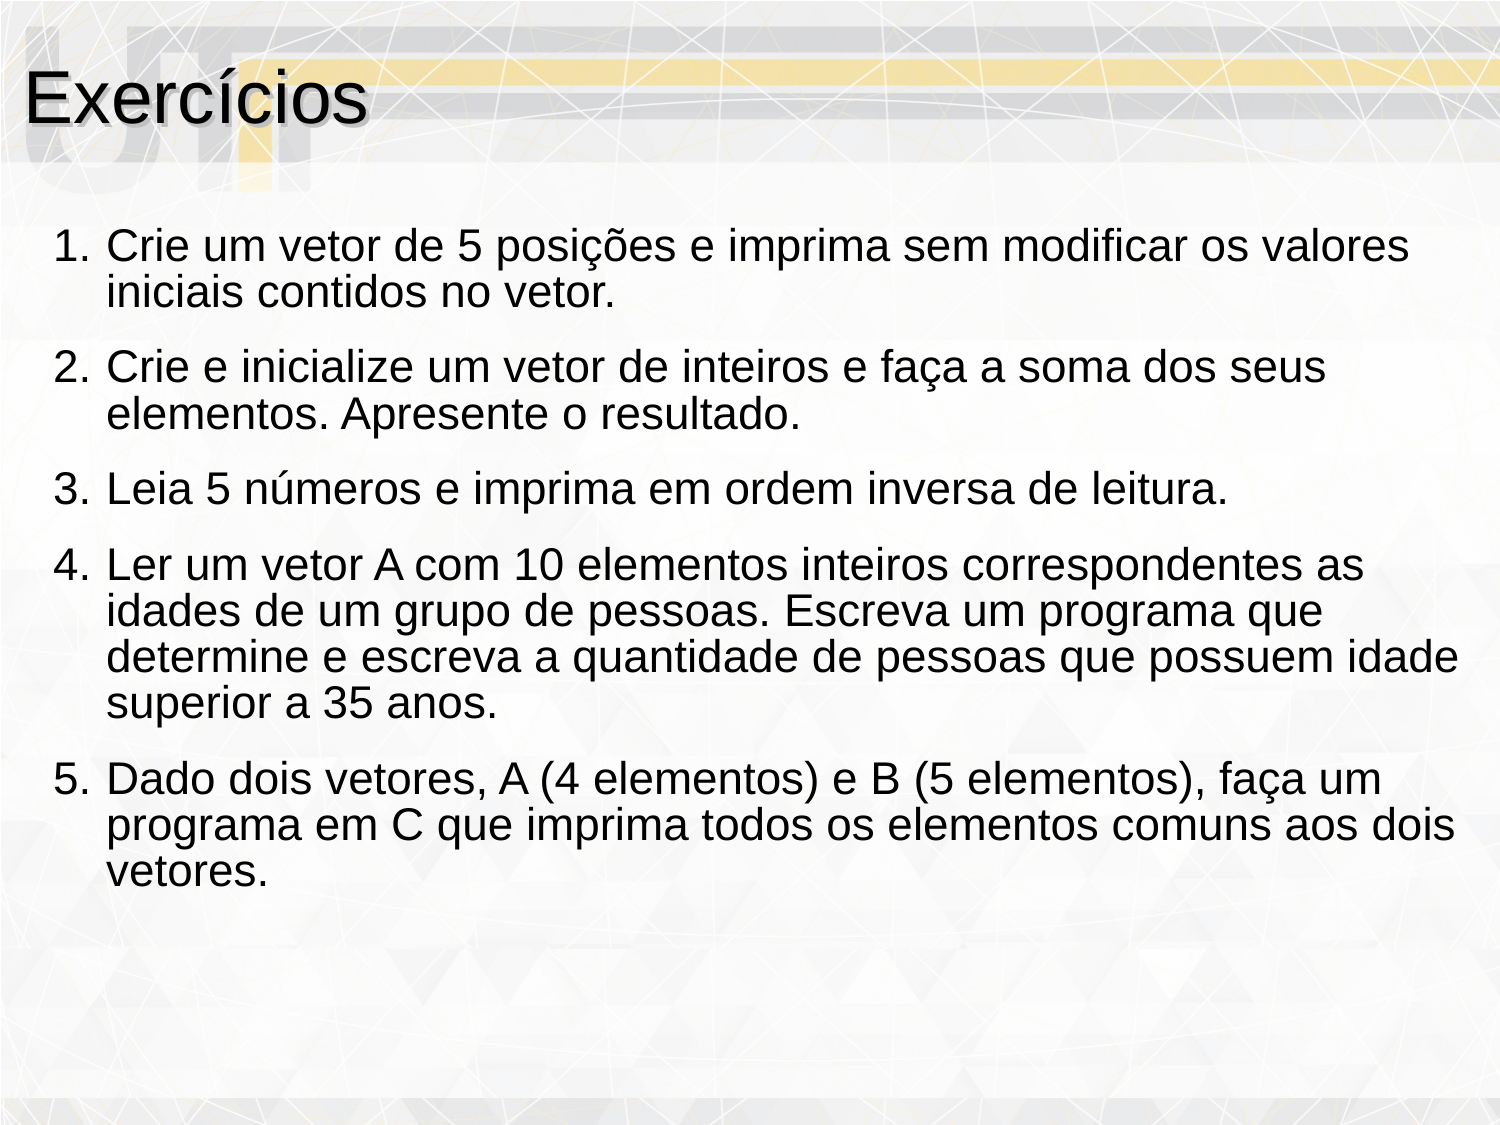

# Exercícios
Crie um vetor de 5 posições e imprima sem modificar os valores iniciais contidos no vetor.
Crie e inicialize um vetor de inteiros e faça a soma dos seus elementos. Apresente o resultado.
Leia 5 números e imprima em ordem inversa de leitura.
Ler um vetor A com 10 elementos inteiros correspondentes as idades de um grupo de pessoas. Escreva um programa que determine e escreva a quantidade de pessoas que possuem idade superior a 35 anos.
Dado dois vetores, A (4 elementos) e B (5 elementos), faça um programa em C que imprima todos os elementos comuns aos dois vetores.